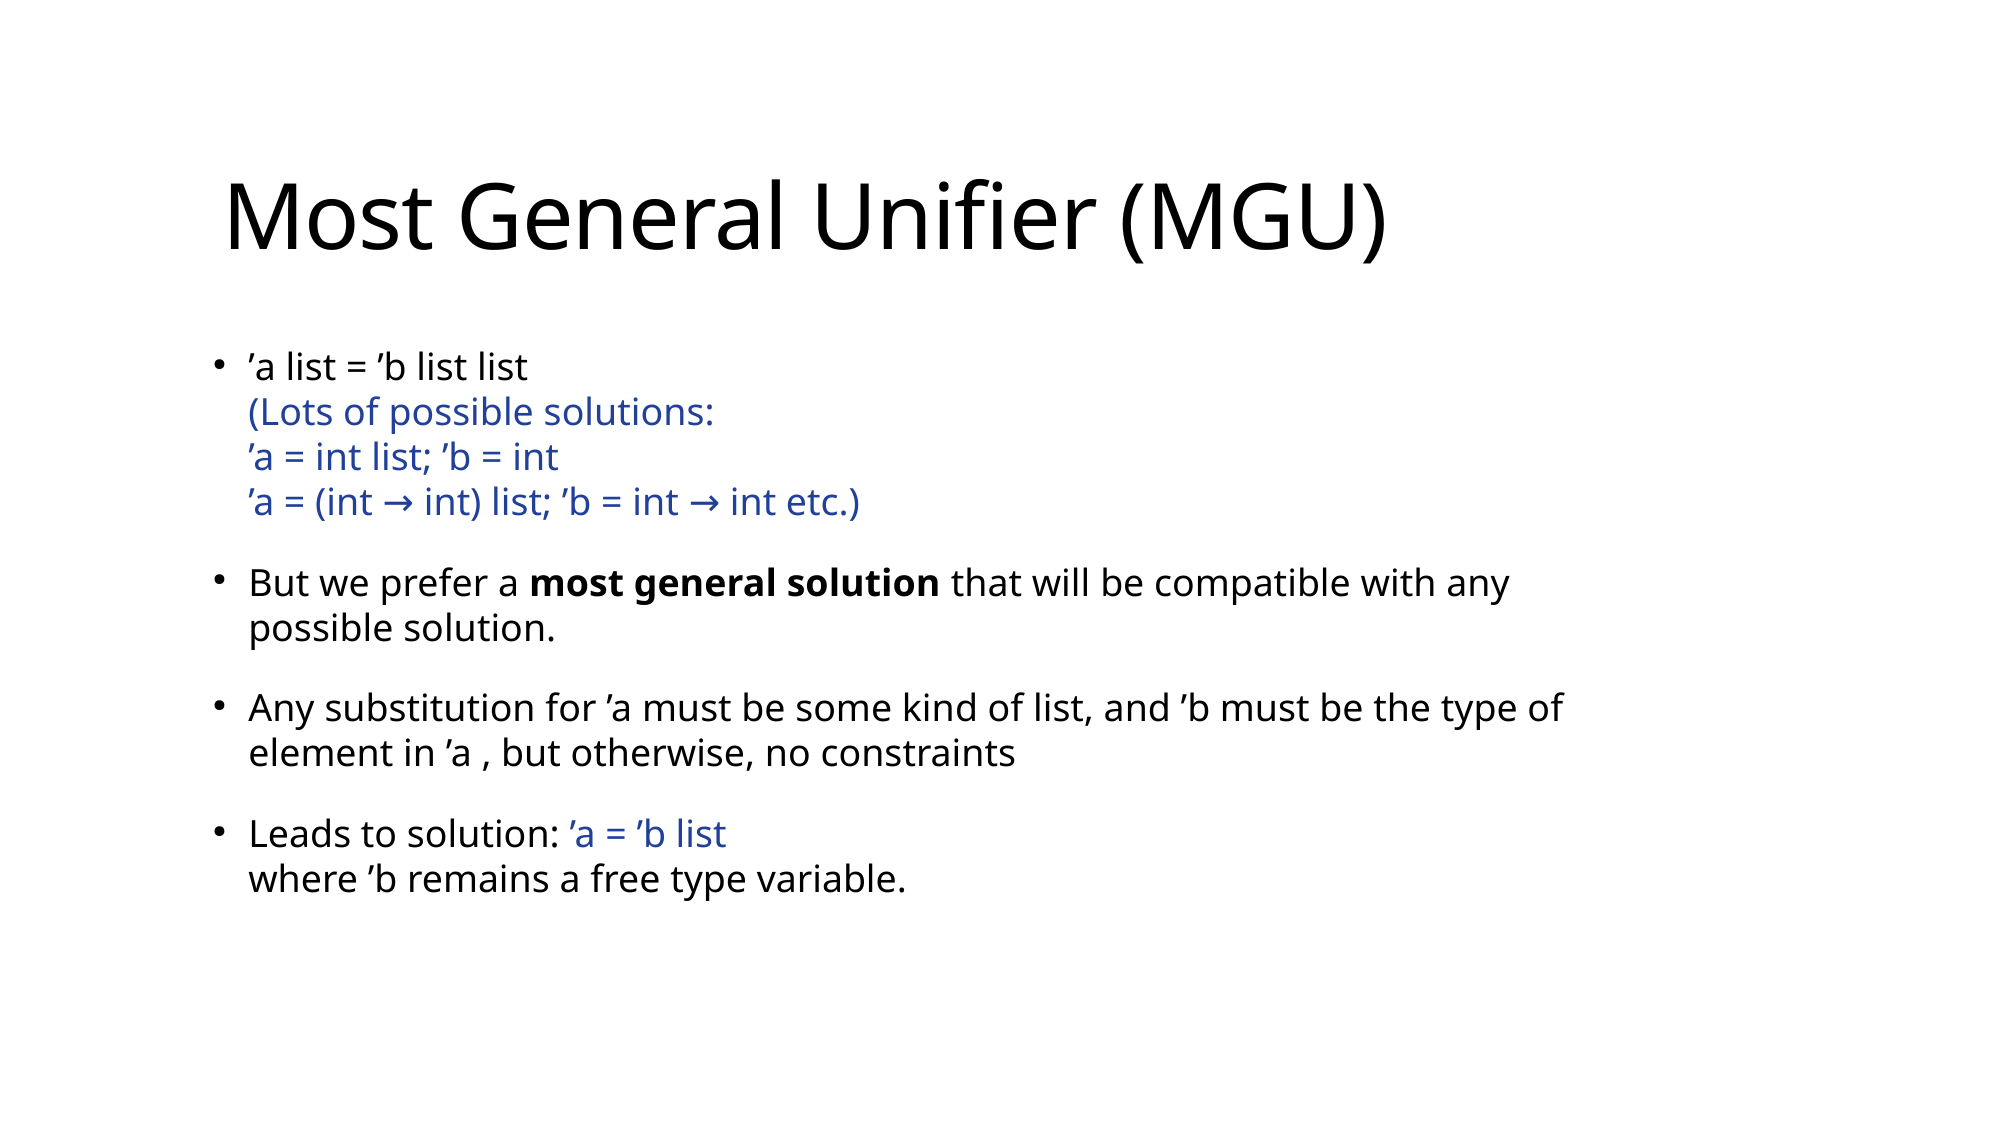

# Most General Unifier (MGU)
’a list = ’b list list
(Lots of possible solutions:
’a = int list; ’b = int
’a = (int → int) list; ’b = int → int etc.)
But we prefer a most general solution that will be compatible with any possible solution.
Any substitution for ’a must be some kind of list, and ’b must be the type of element in ’a , but otherwise, no constraints
Leads to solution: ’a = ’b list
where ’b remains a free type variable.